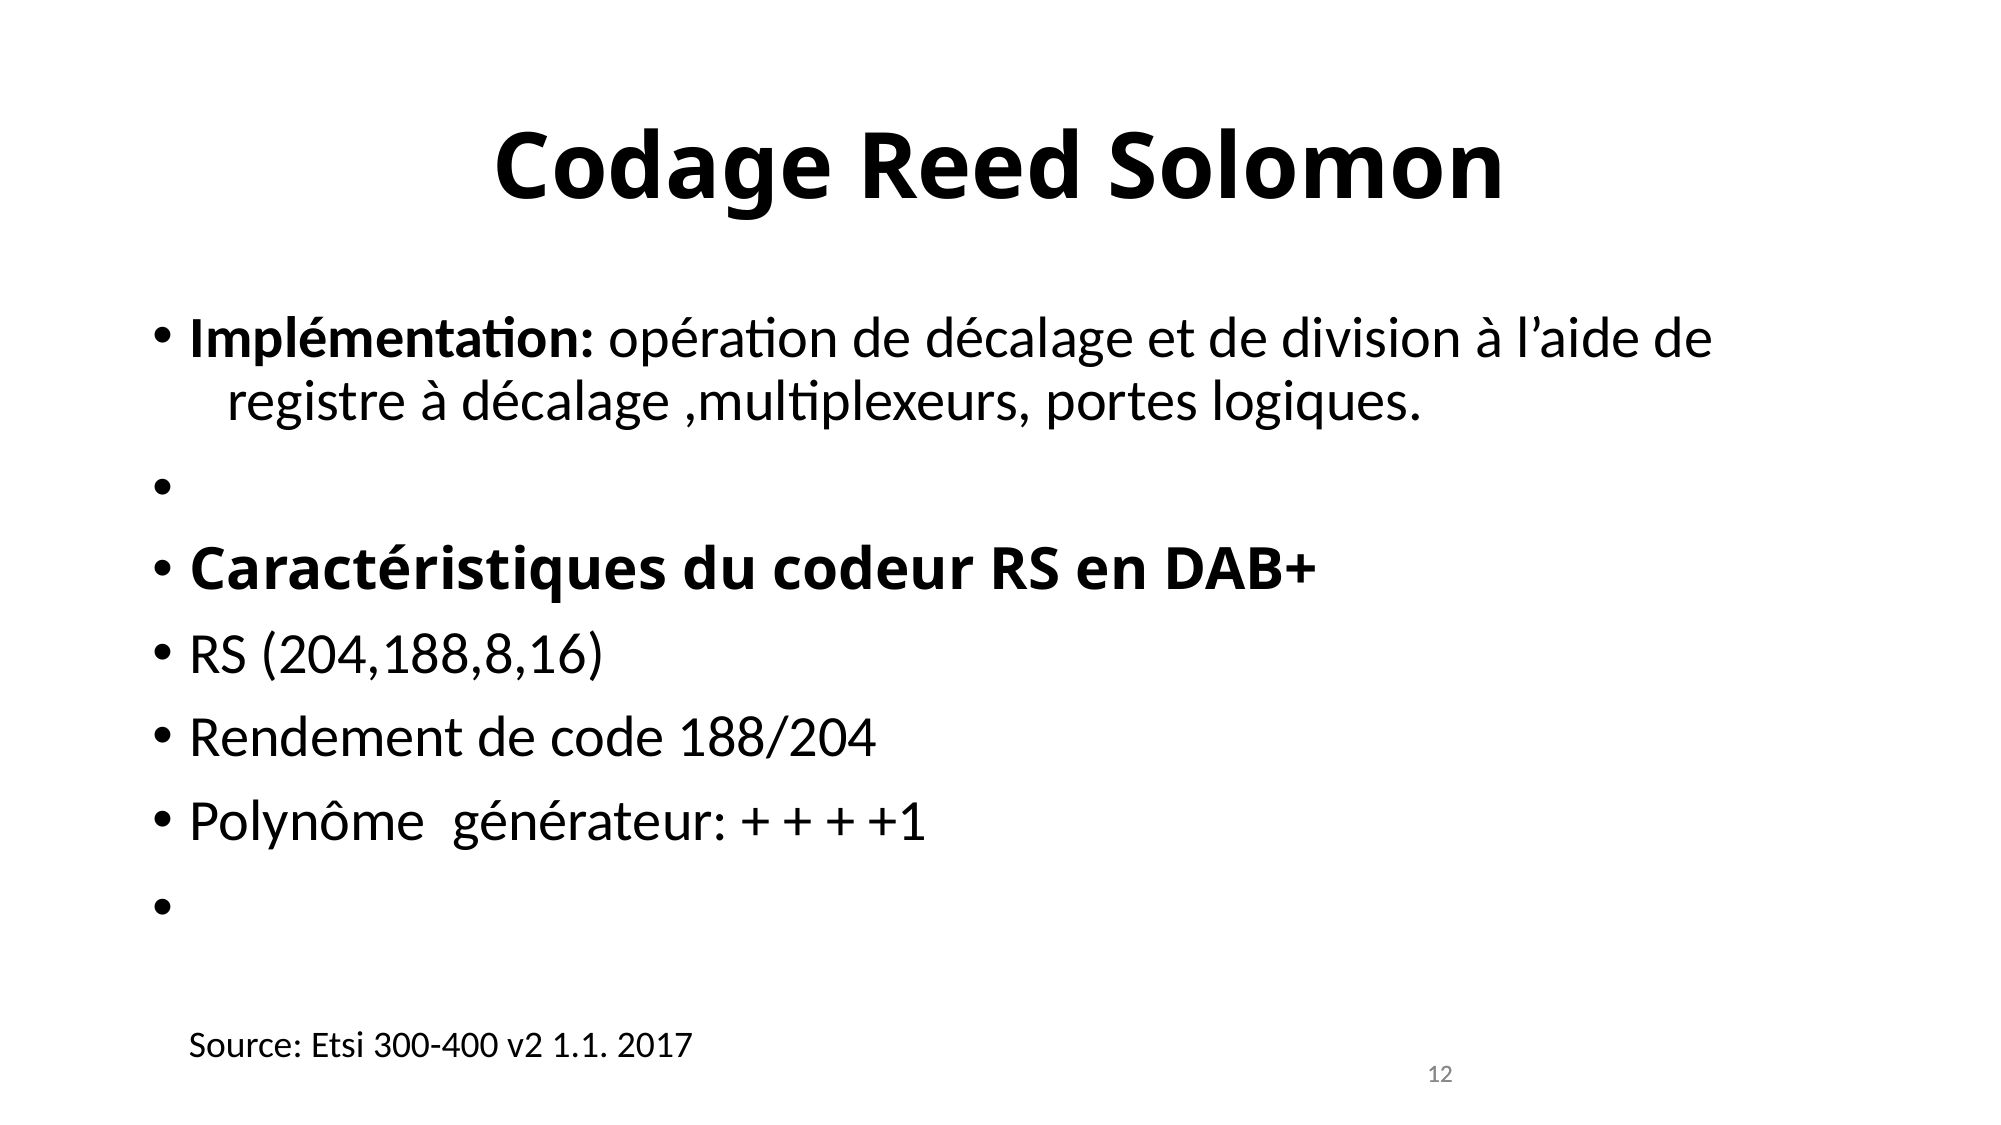

# Codage Reed Solomon
Implémentation: opération de décalage et de division à l’aide de registre à décalage ,multiplexeurs, portes logiques.
Caractéristiques du codeur RS en DAB+
RS (204,188,8,16)
Rendement de code 188/204
Polynôme générateur: + + + +1
Source: Etsi 300-400 v2 1.1. 2017